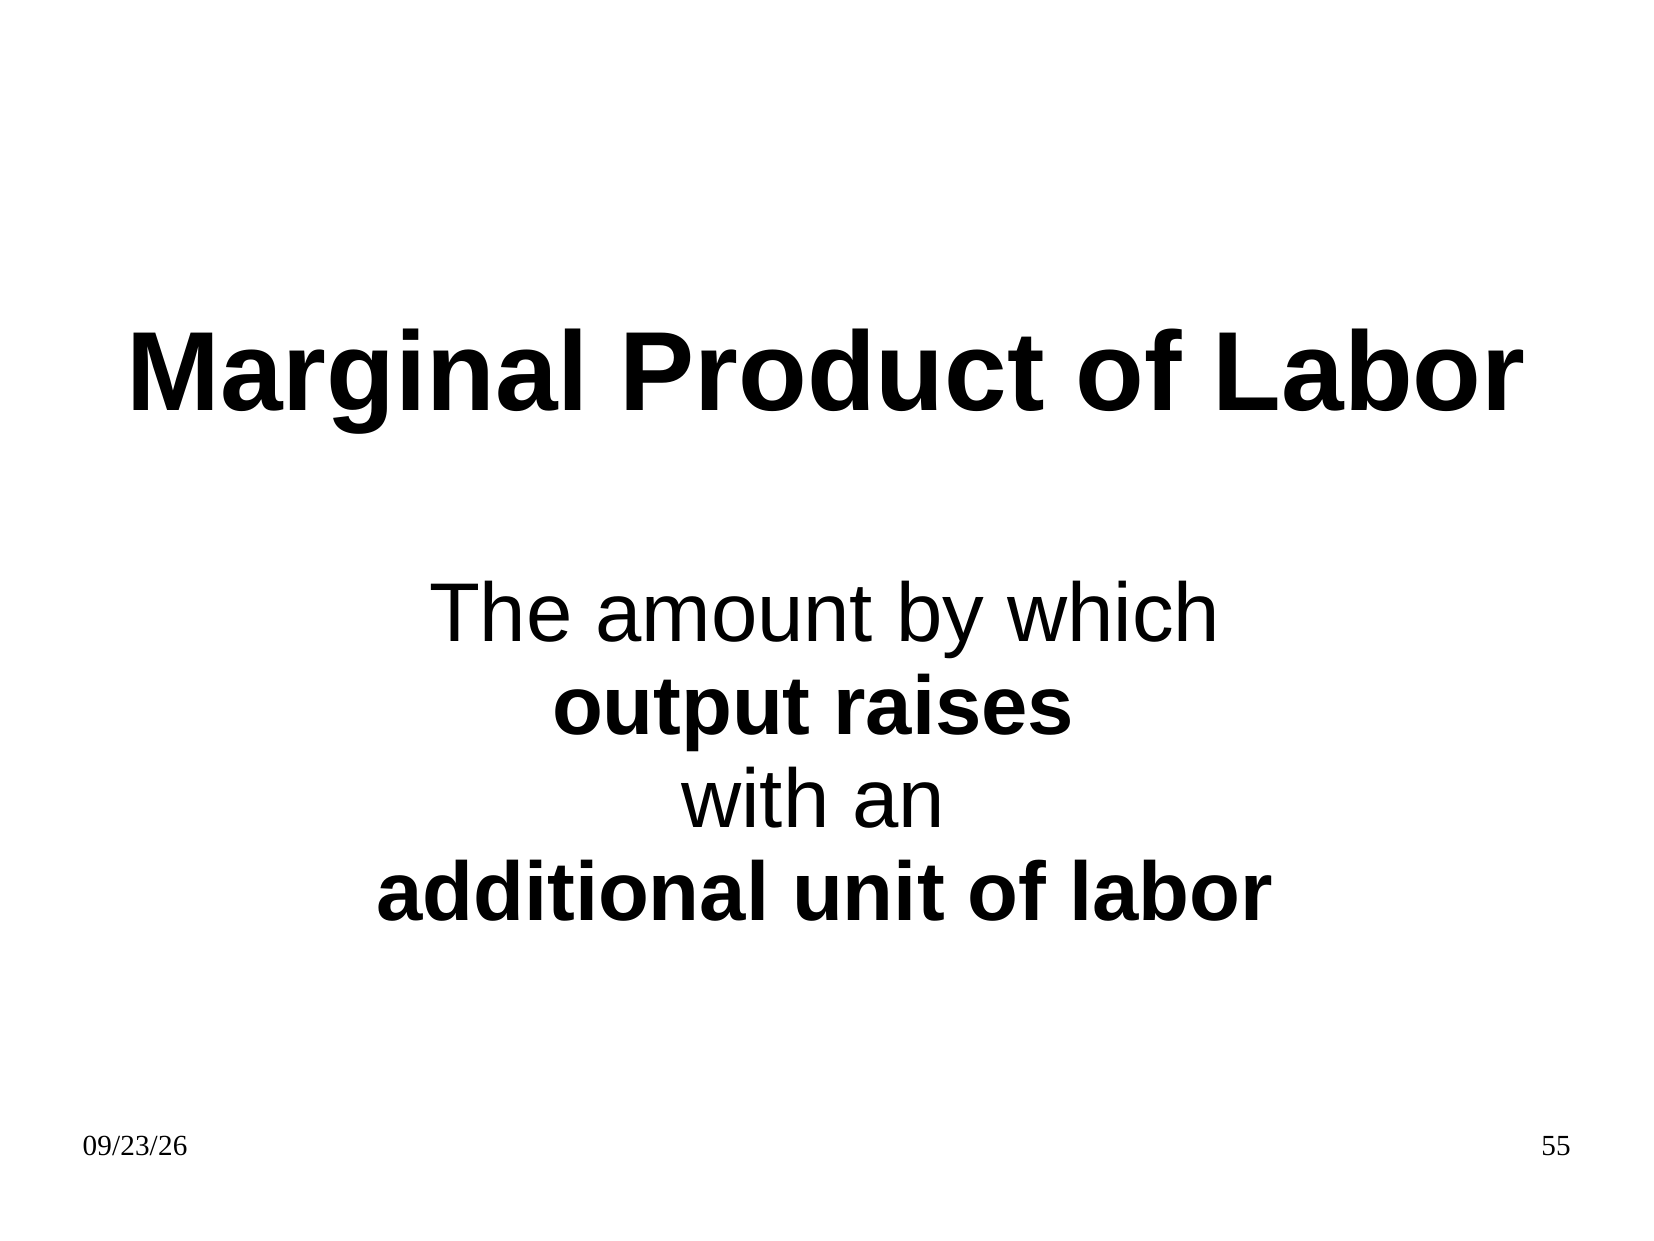

# Marginal Product of Labor
The amount by which
output raises
with an
additional unit of labor
55